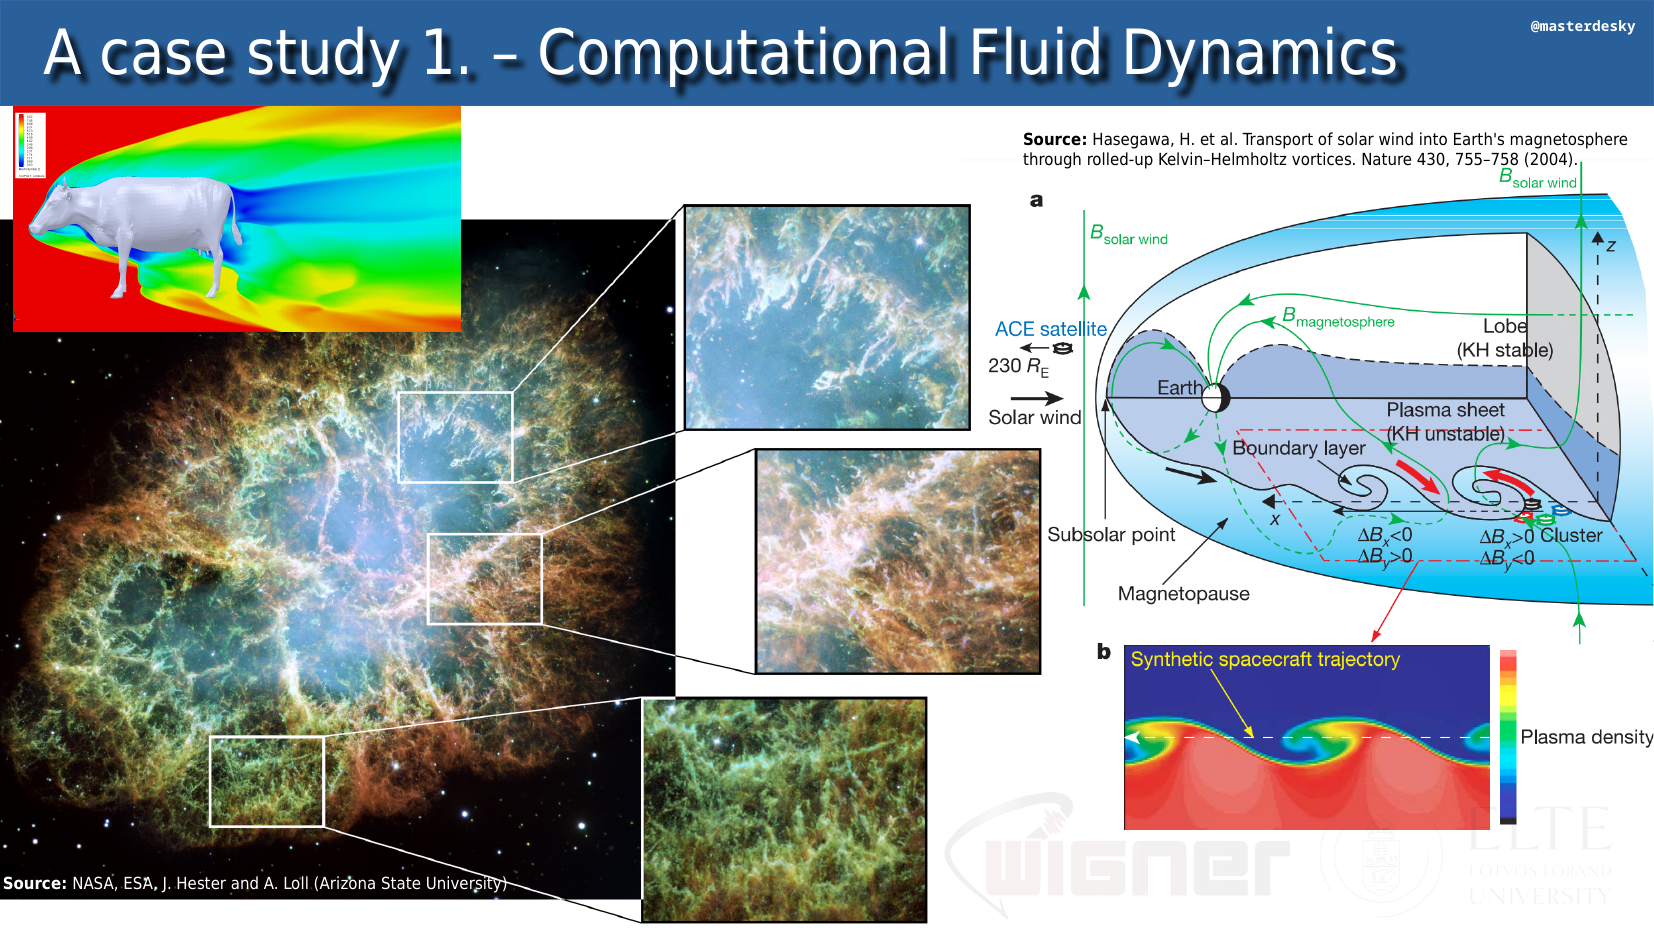

# A case study 1. – Computational Fluid Dynamics
@masterdesky
Source: Hasegawa, H. et al. Transport of solar wind into Earth's magnetosphere through rolled-up Kelvin–Helmholtz vortices. Nature 430, 755–758 (2004).
Source: NASA, ESA, J. Hester and A. Loll (Arizona State University)